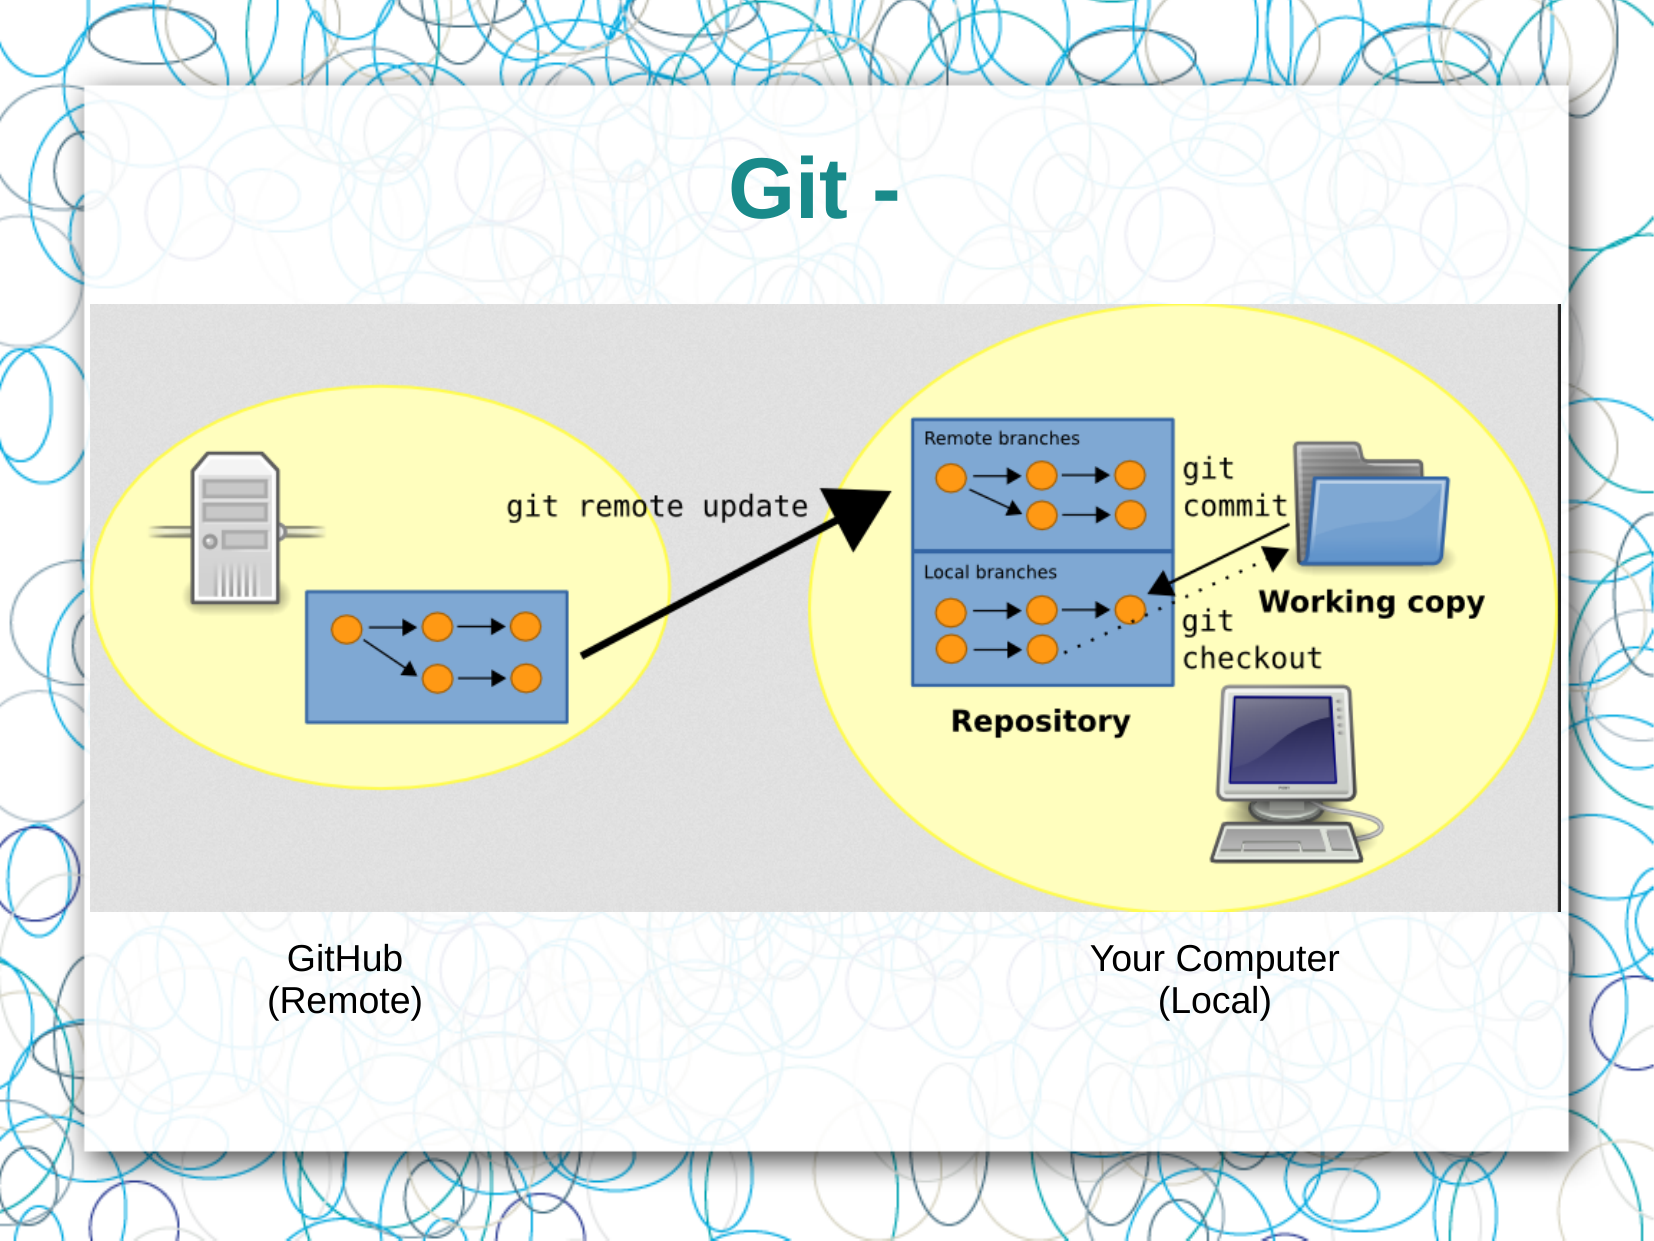

# Git -
GitHub
(Remote)
Your Computer
(Local)